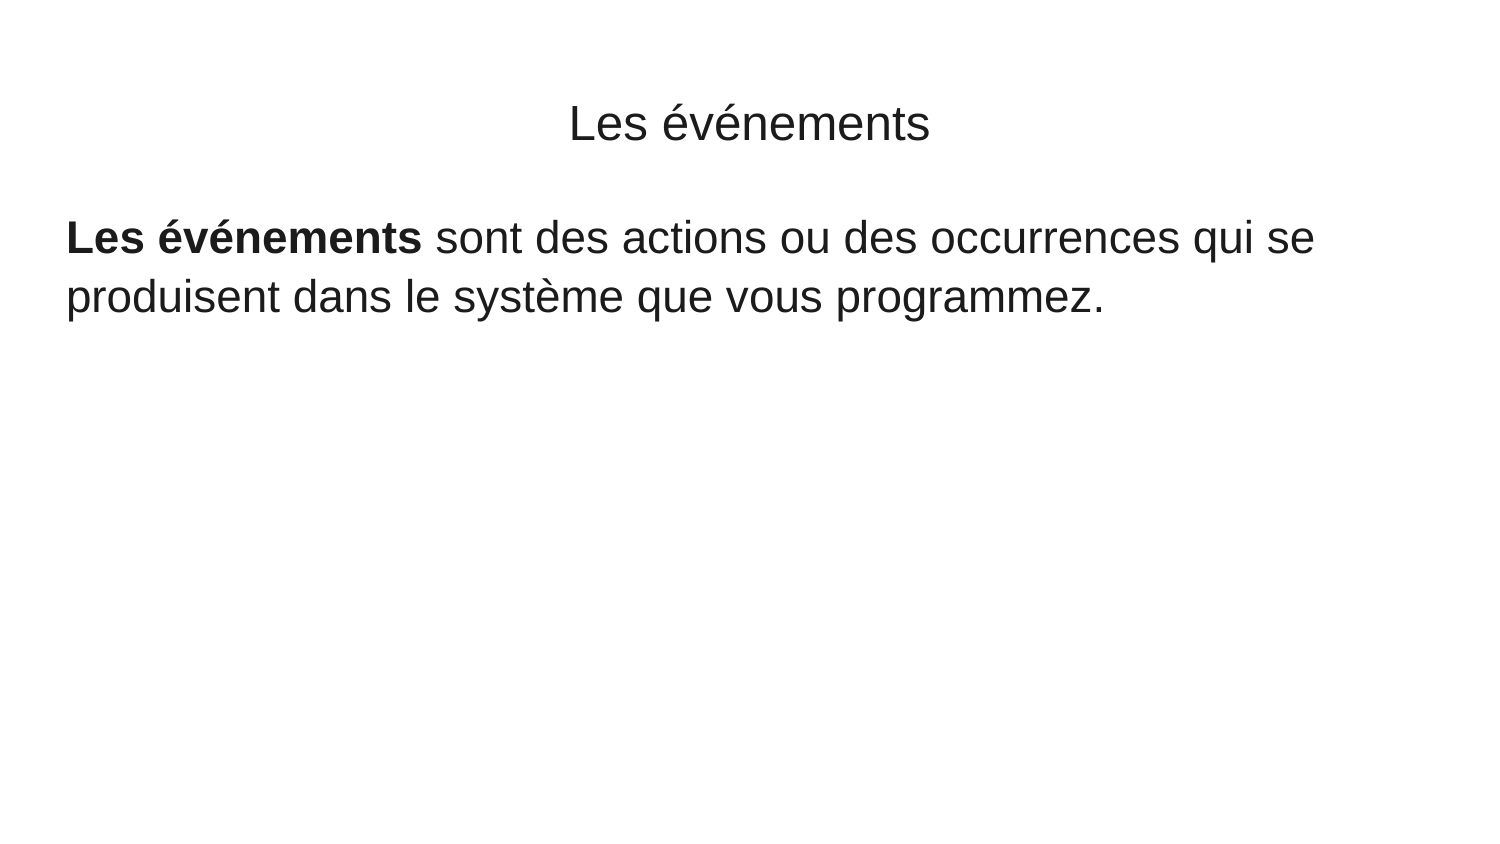

# Les événements
Les événements sont des actions ou des occurrences qui se produisent dans le système que vous programmez.